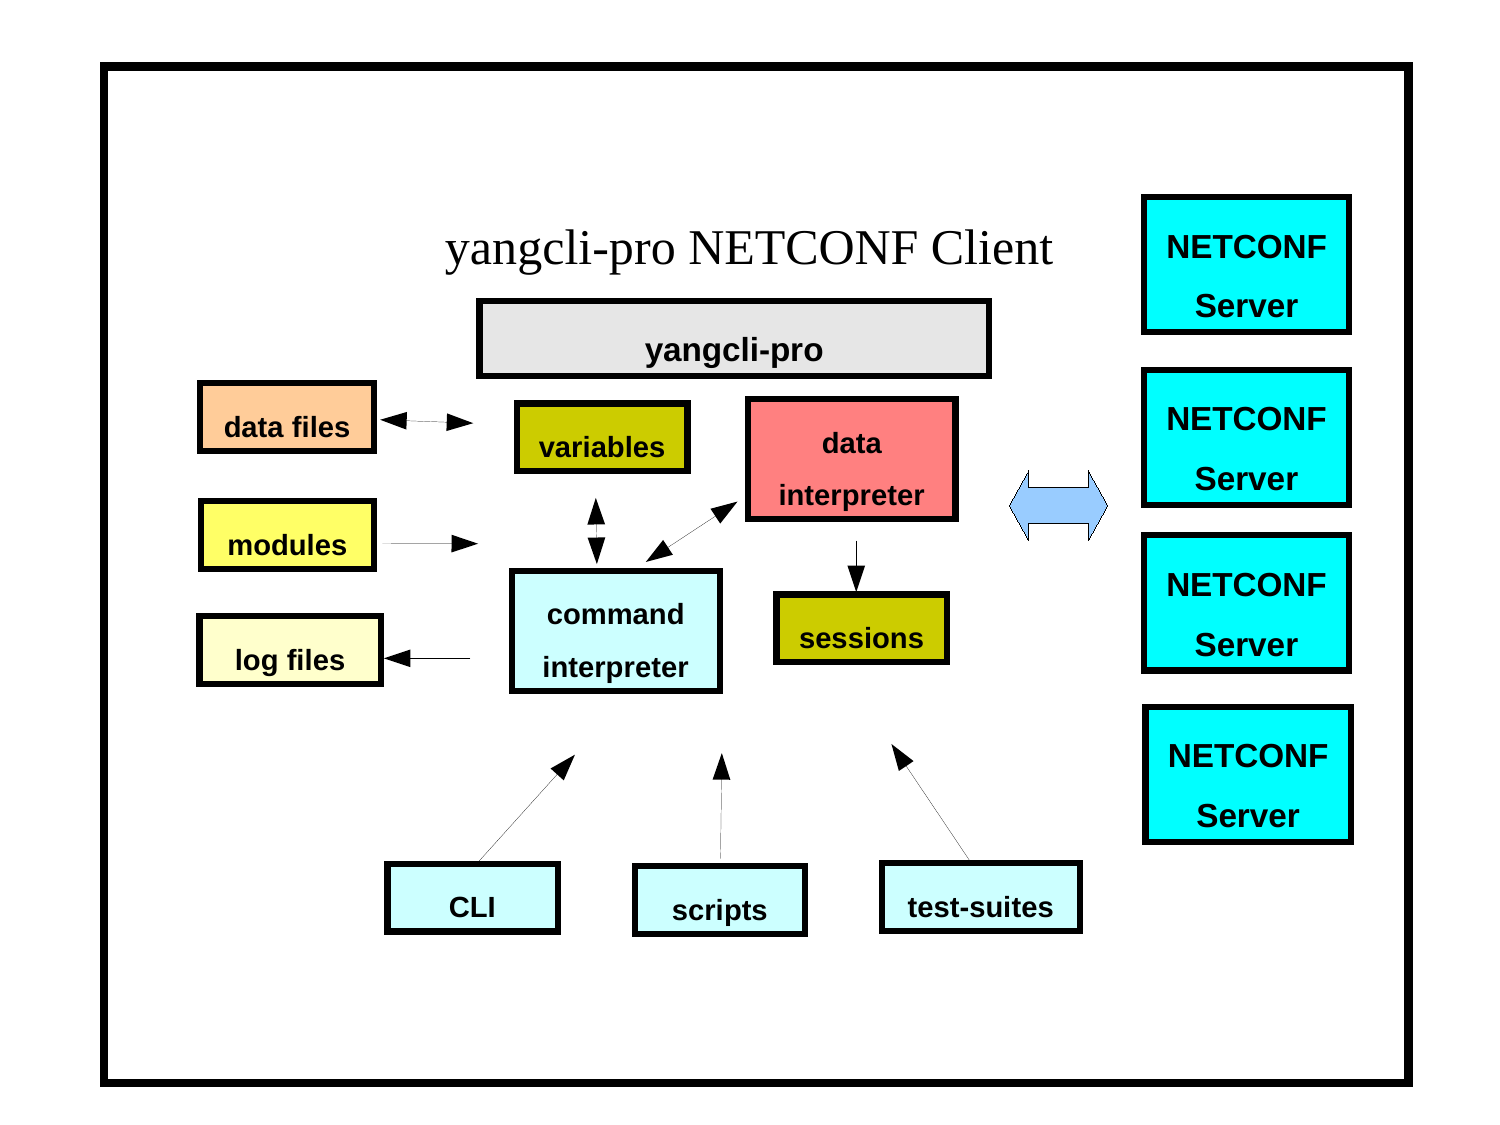

NETCONF
Server
yangcli-pro NETCONF Client
yangcli-pro
NETCONF
Server
data files
data
interpreter
variables
modules
NETCONF
Server
command
interpreter
sessions
log files
NETCONF
Server
test-suites
CLI
scripts